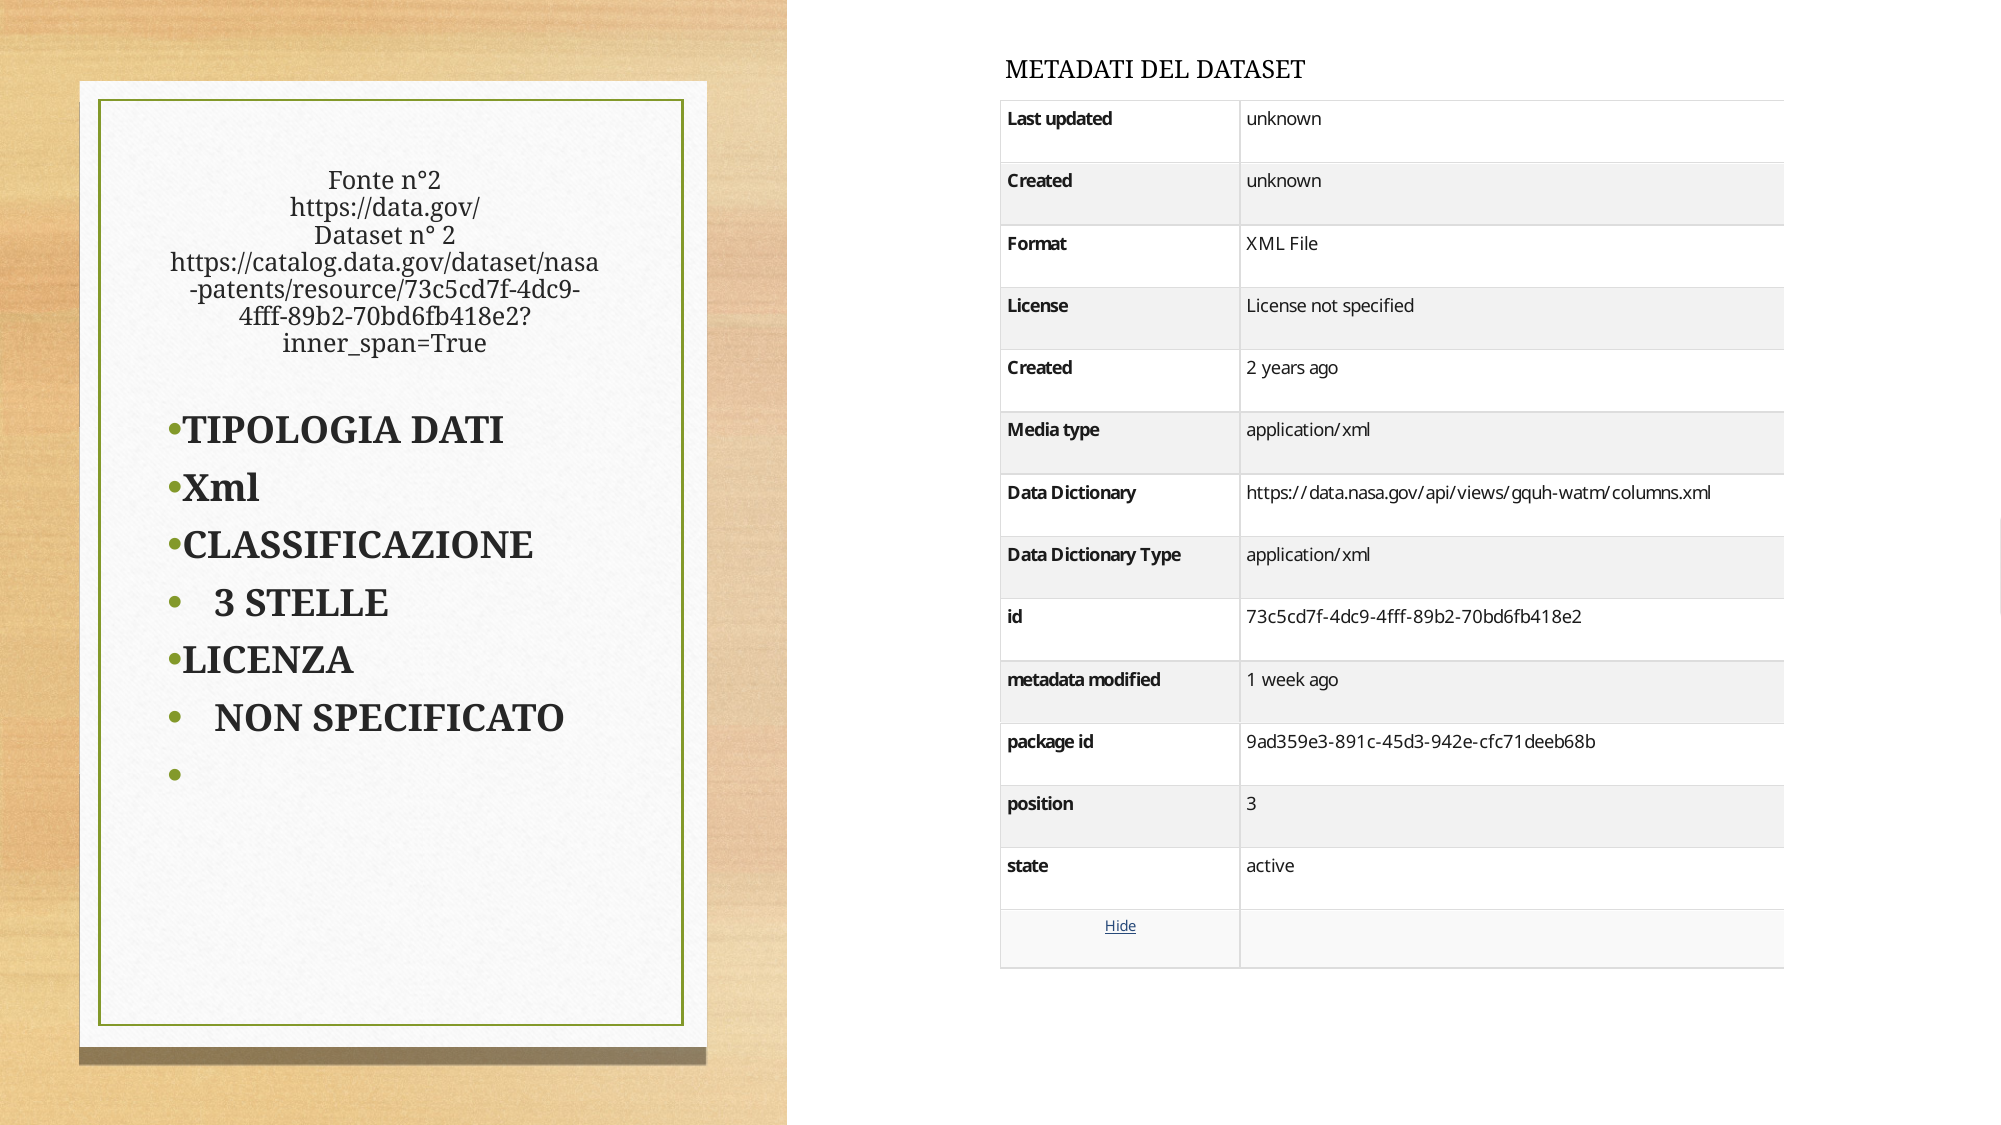

METADATI DEL DATASET
# Fonte n°2 https://data.gov/ Dataset n° 2 https://catalog.data.gov/dataset/nasa-patents/resource/73c5cd7f-4dc9-4fff-89b2-70bd6fb418e2?inner_span=True
TIPOLOGIA DATI
Xml
CLASSIFICAZIONE
3 STELLE
LICENZA
NON SPECIFICATO